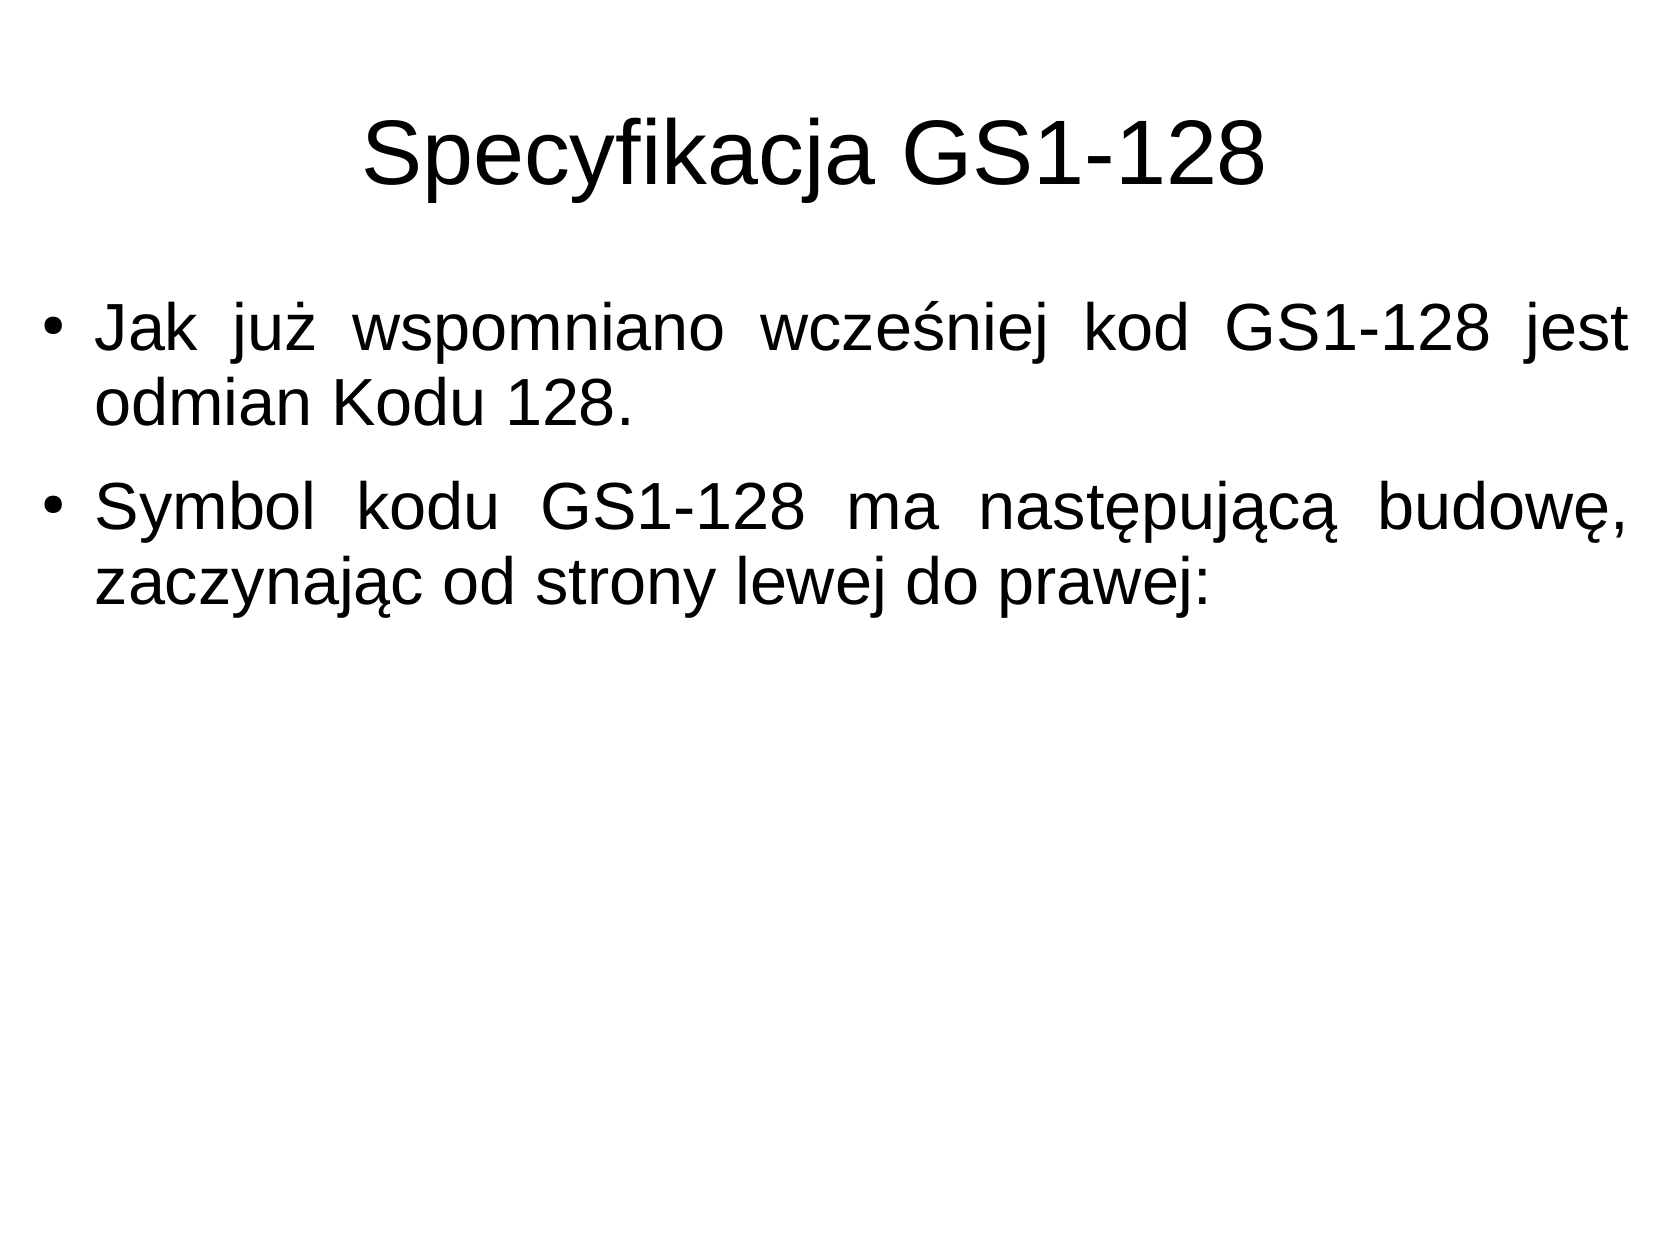

# Specyfikacja GS1-128
Jak już wspomniano wcześniej kod GS1-128 jest odmian Kodu 128.
Symbol kodu GS1-128 ma następującą budowę, zaczynając od strony lewej do prawej: